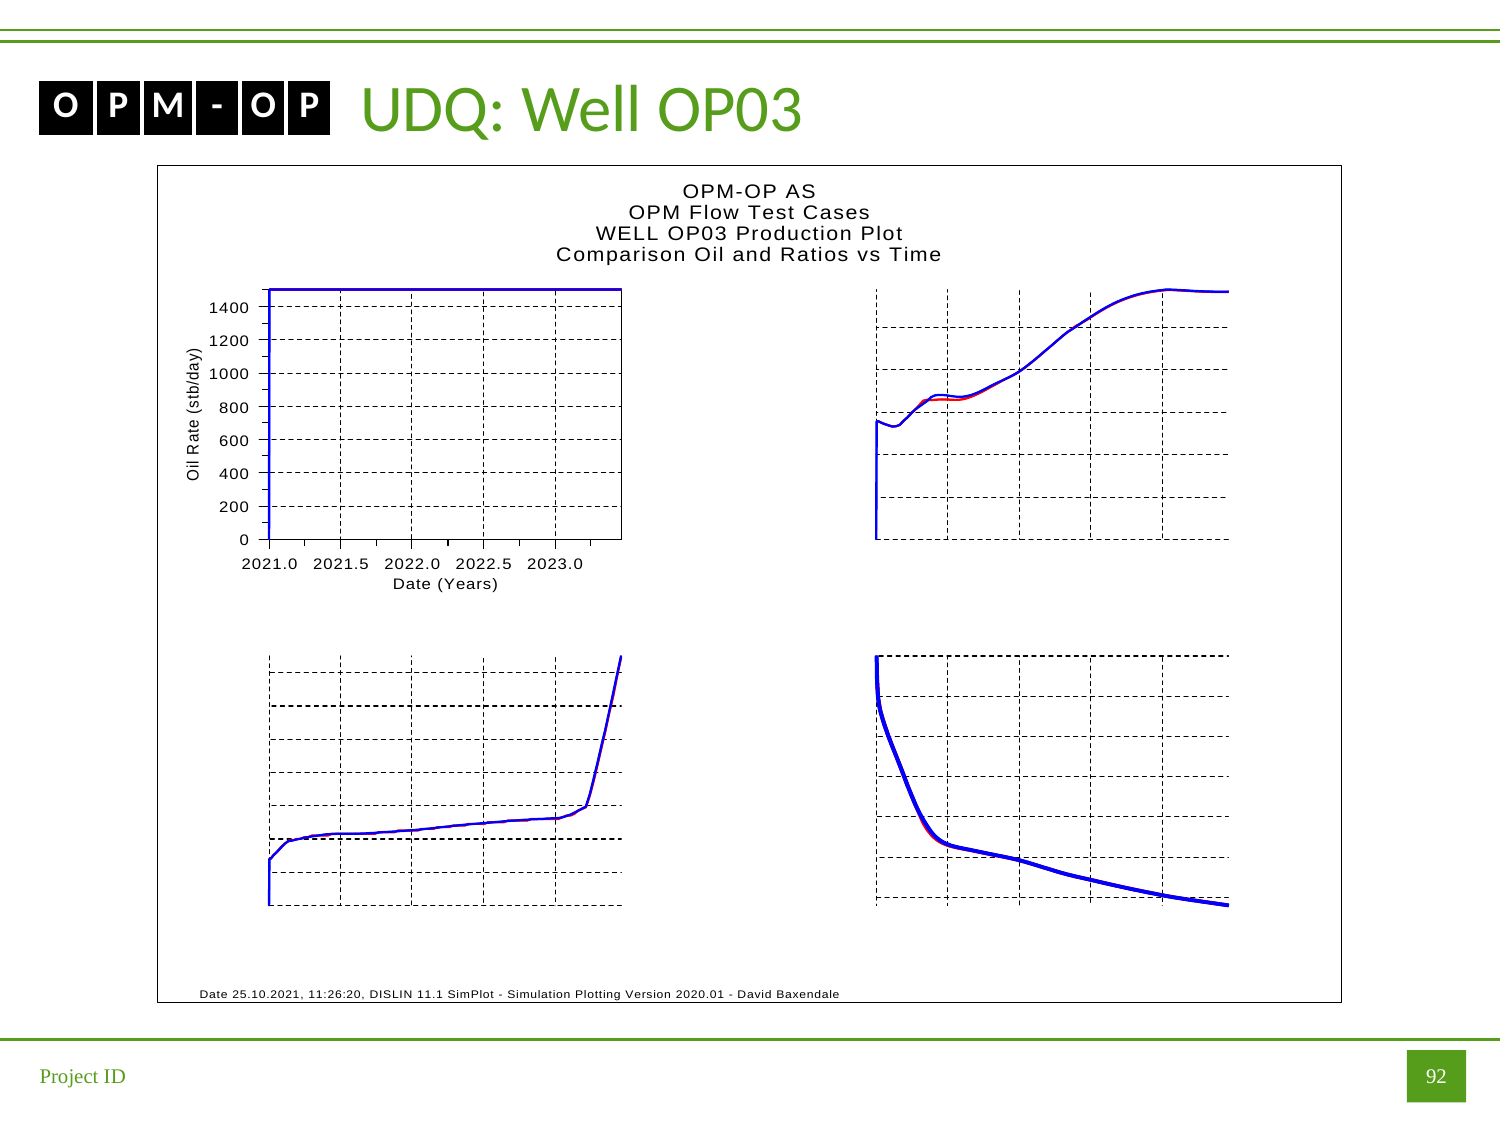

# UDQ: well OP03
Project ID
92